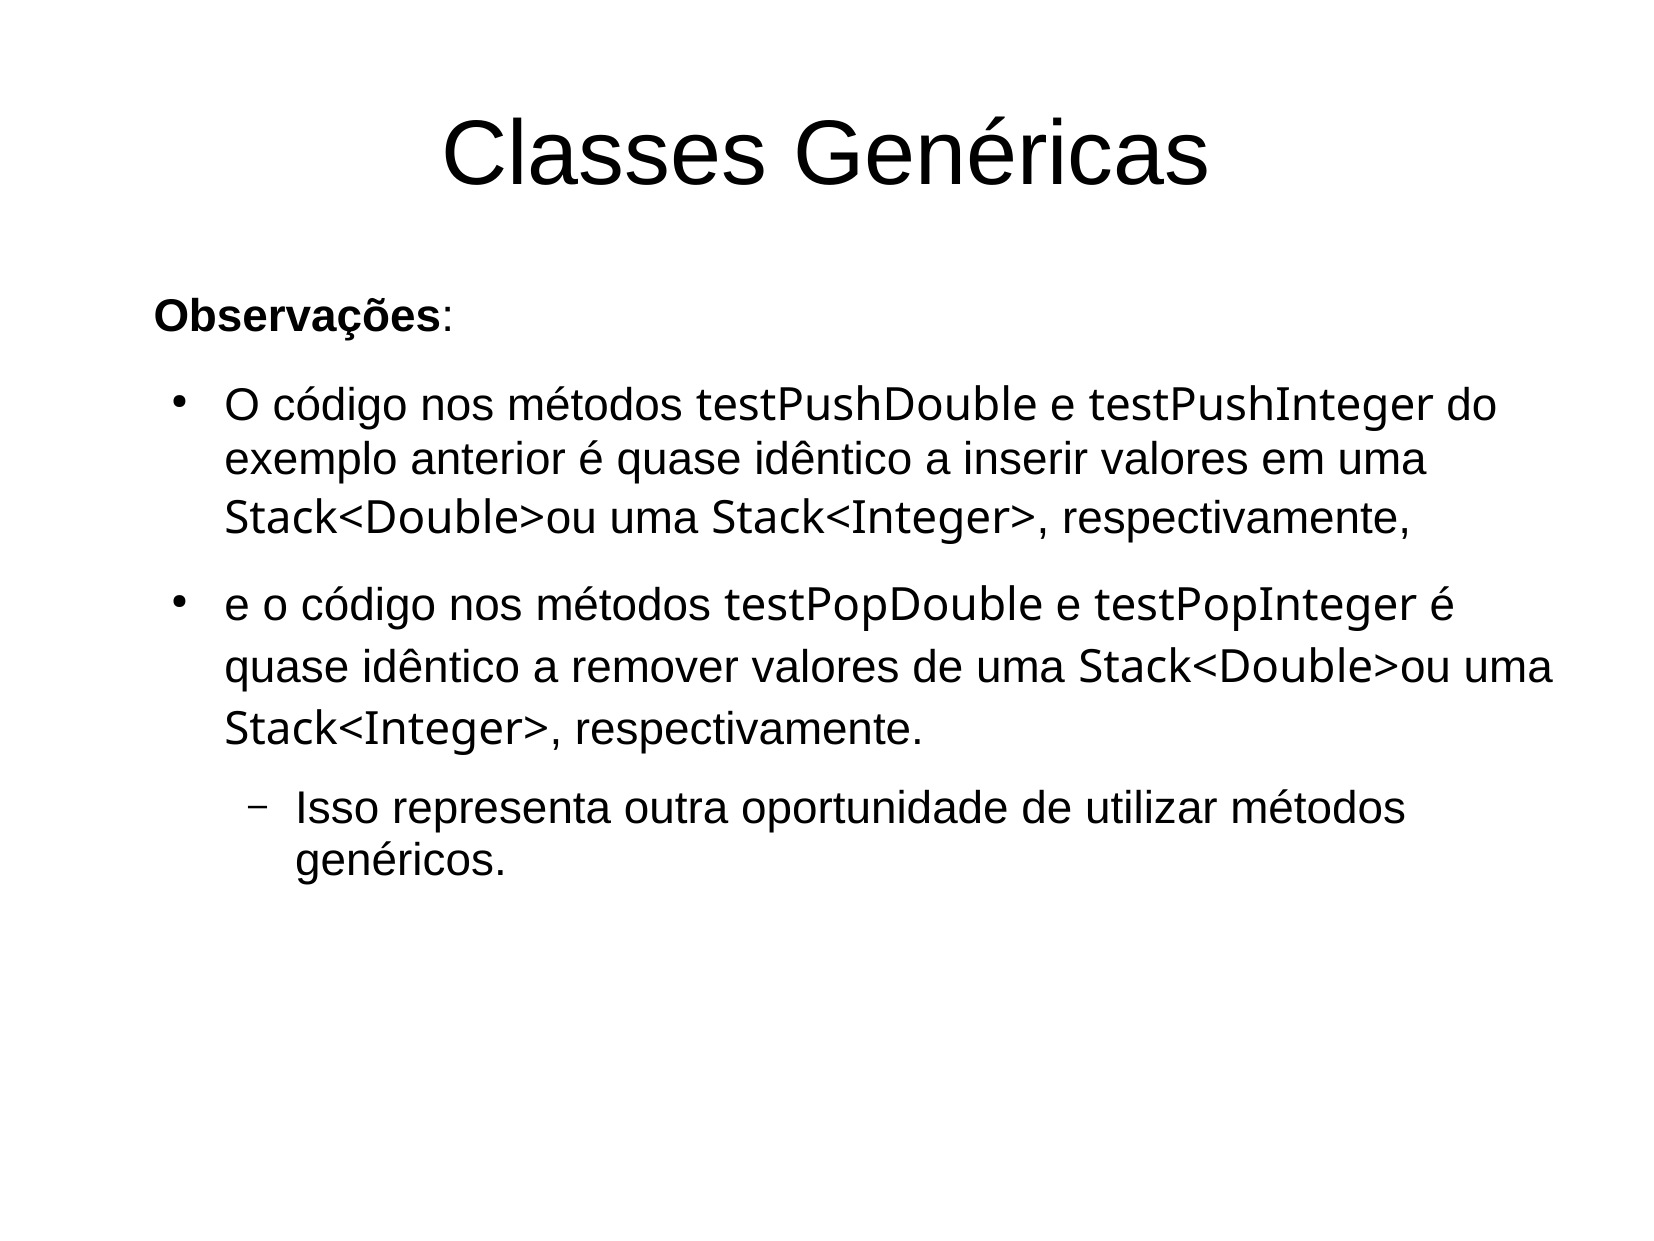

# Classes Genéricas
Observações:
O código nos métodos testPushDouble e testPushInteger do exemplo anterior é quase idêntico a inserir valores em uma Stack<Double>ou uma Stack<Integer>, respectivamente,
e o código nos métodos testPopDouble e testPopInteger é quase idêntico a remover valores de uma Stack<Double>ou uma Stack<Integer>, respectivamente.
Isso representa outra oportunidade de utilizar métodos genéricos.